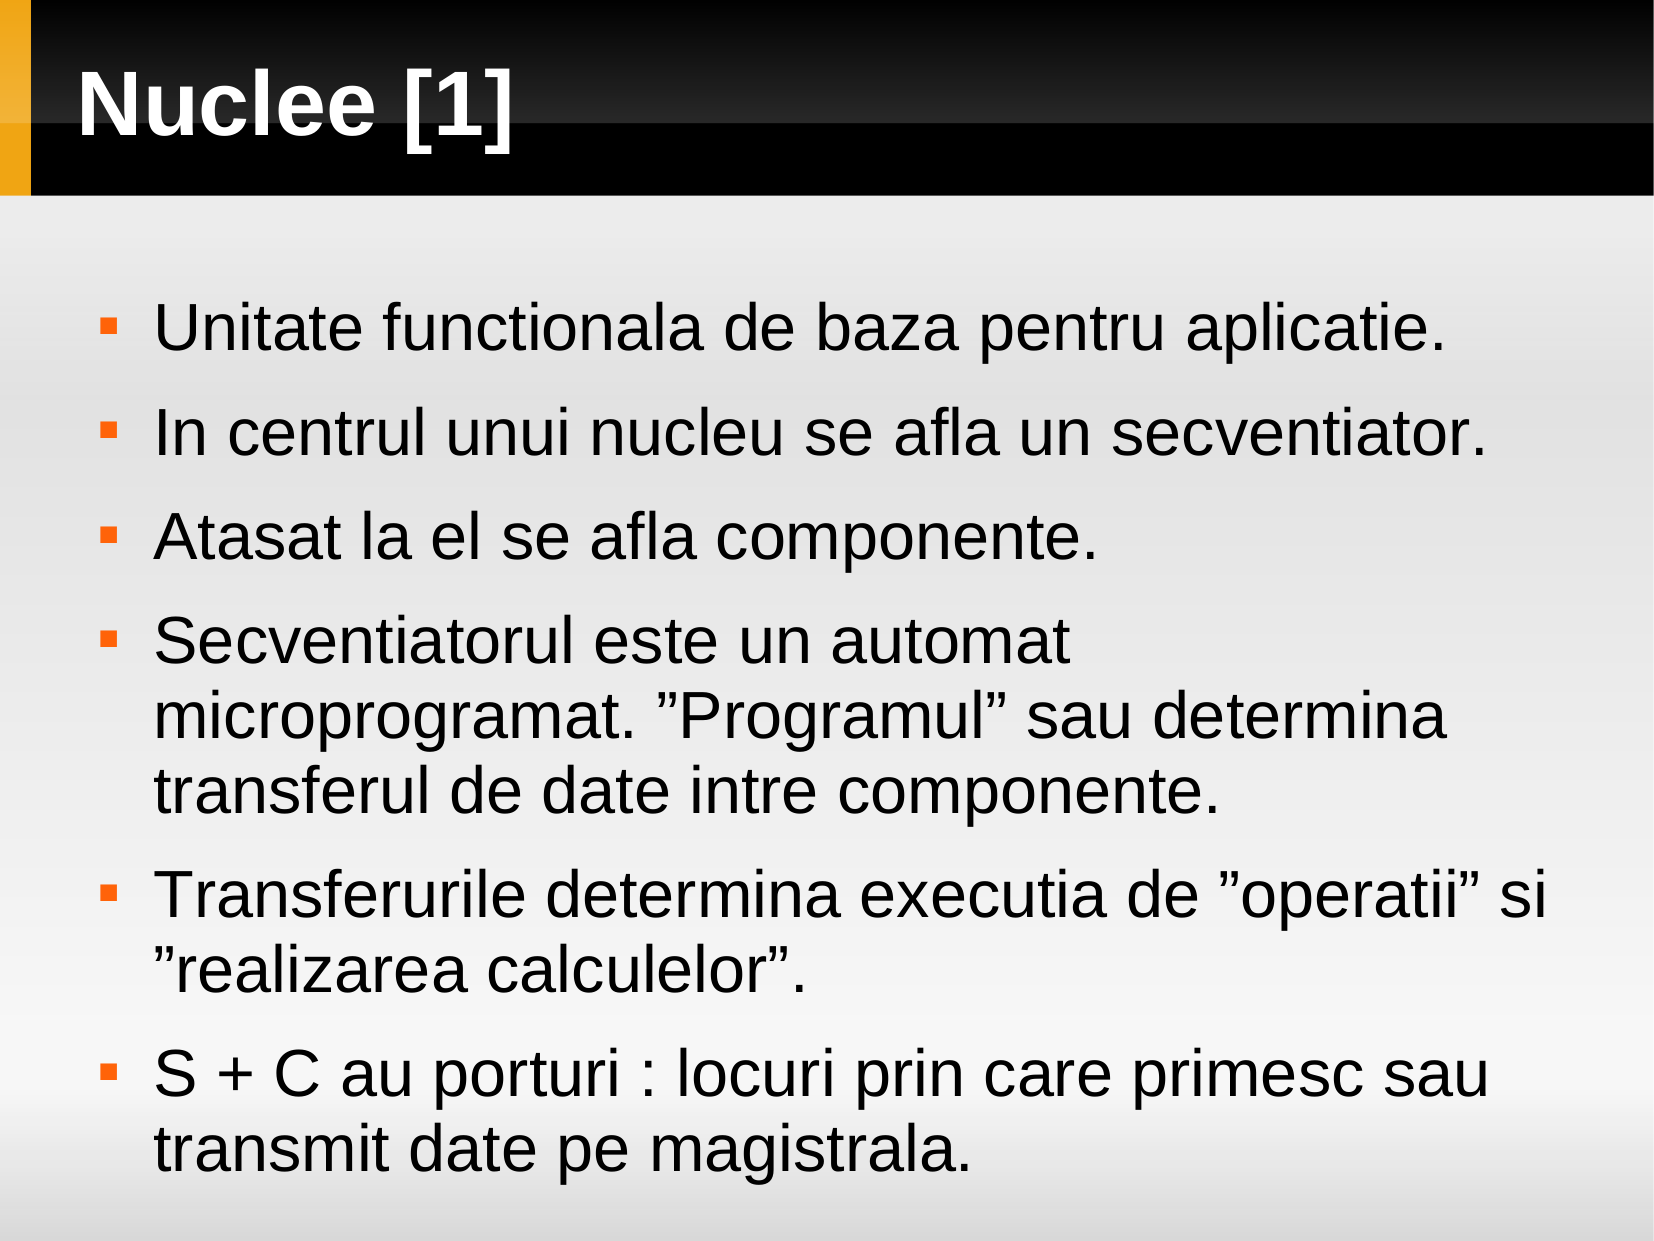

# Nuclee [1]
Unitate functionala de baza pentru aplicatie.
In centrul unui nucleu se afla un secventiator.
Atasat la el se afla componente.
Secventiatorul este un automat microprogramat. ”Programul” sau determina transferul de date intre componente.
Transferurile determina executia de ”operatii” si ”realizarea calculelor”.
S + C au porturi : locuri prin care primesc sau transmit date pe magistrala.